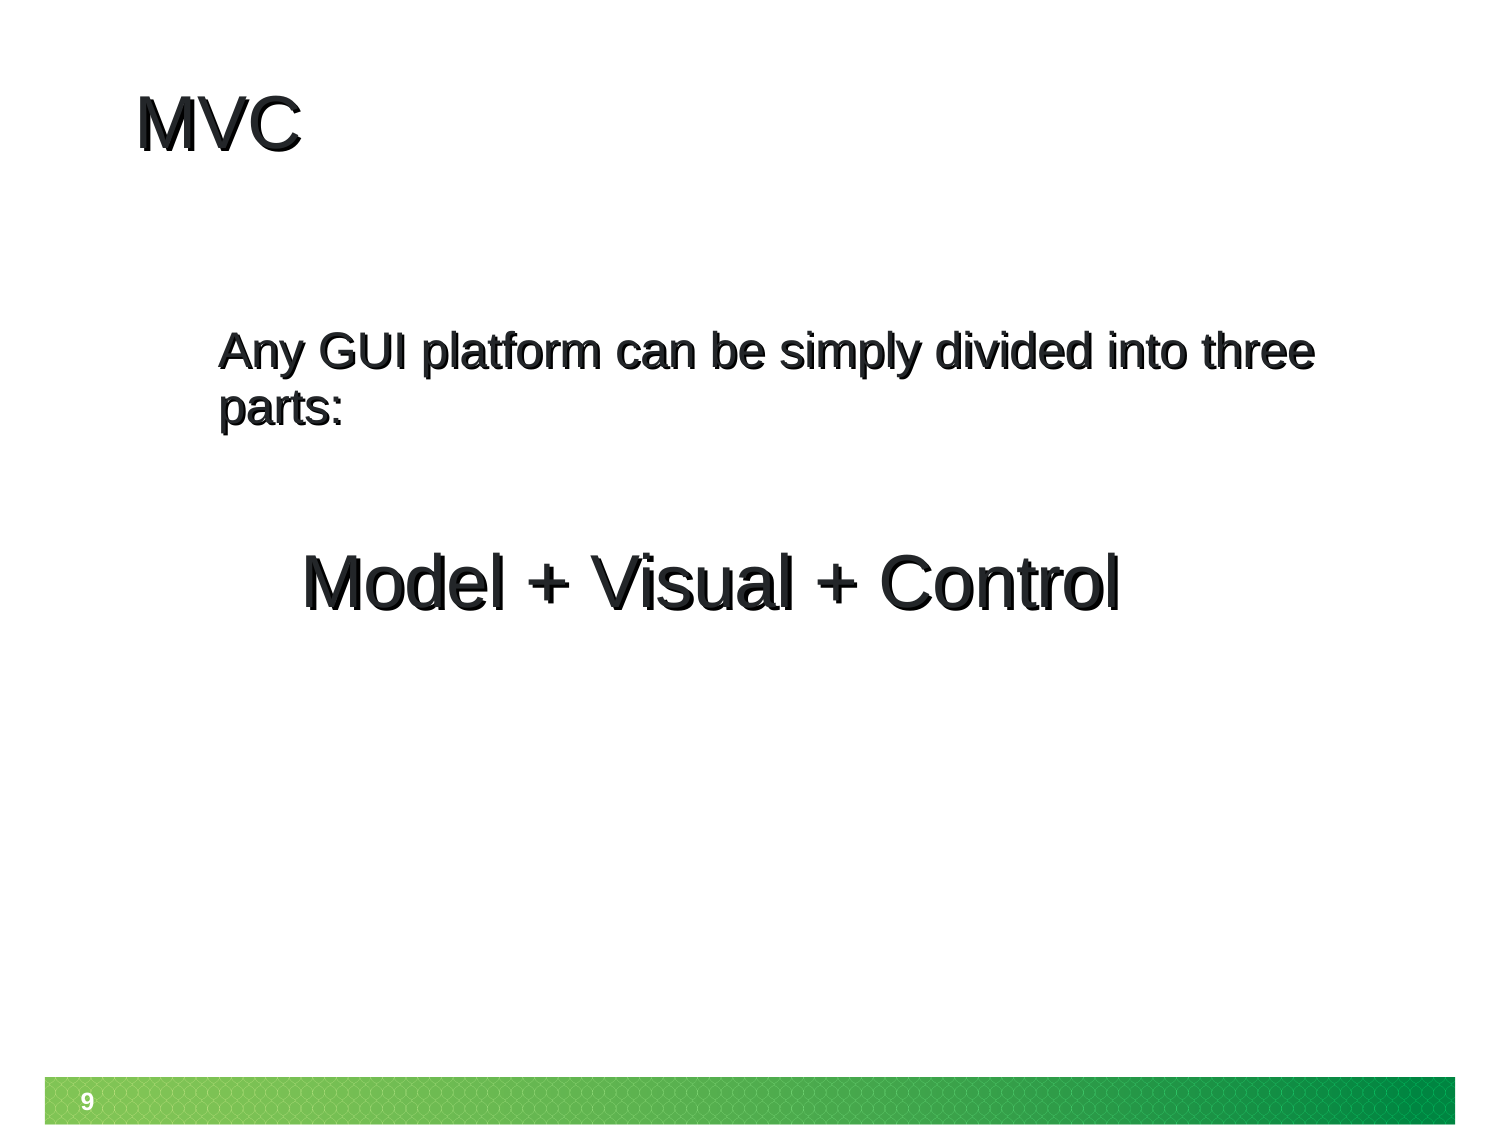

# MVC
Any GUI platform can be simply divided into three parts:
 Model + Visual + Control